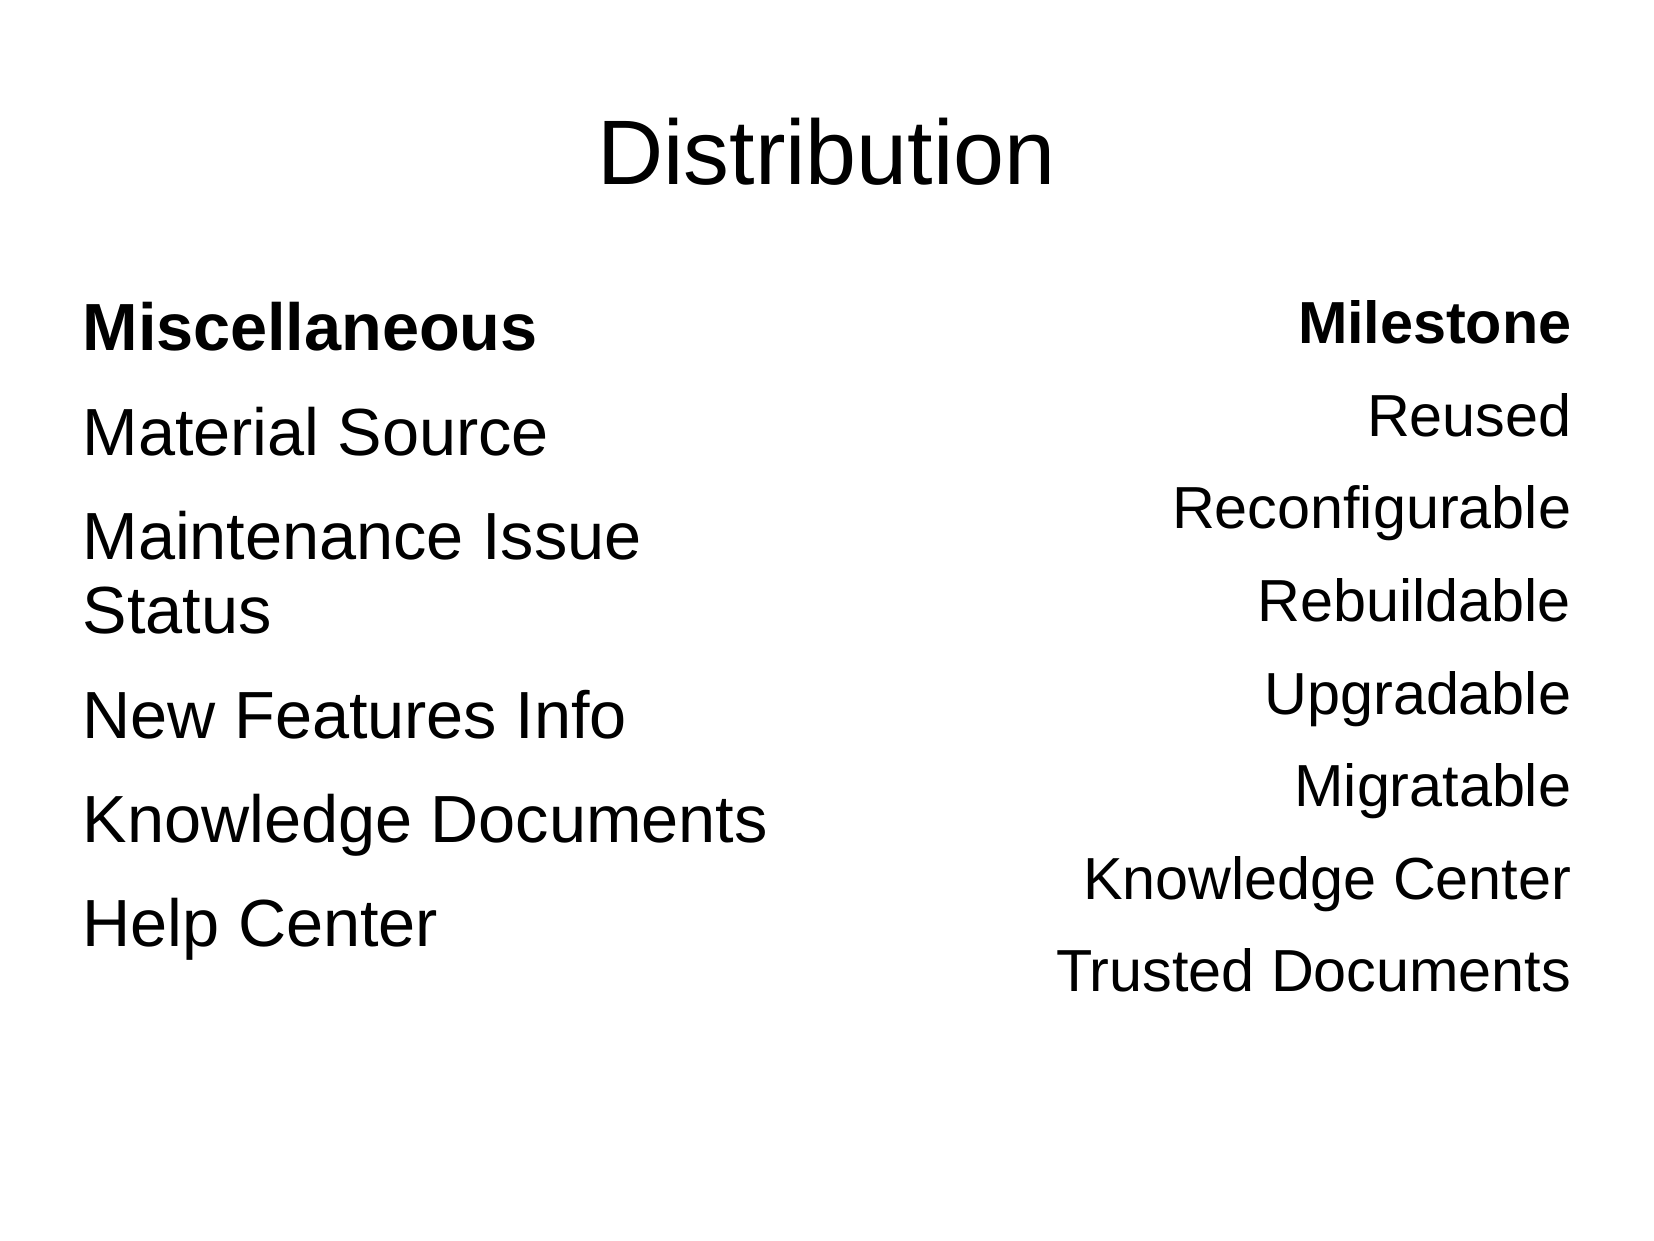

# Distribution
Miscellaneous
Material Source
Maintenance Issue Status
New Features Info
Knowledge Documents
Help Center
Milestone
Reused
Reconfigurable
Rebuildable
Upgradable
Migratable
Knowledge Center
Trusted Documents